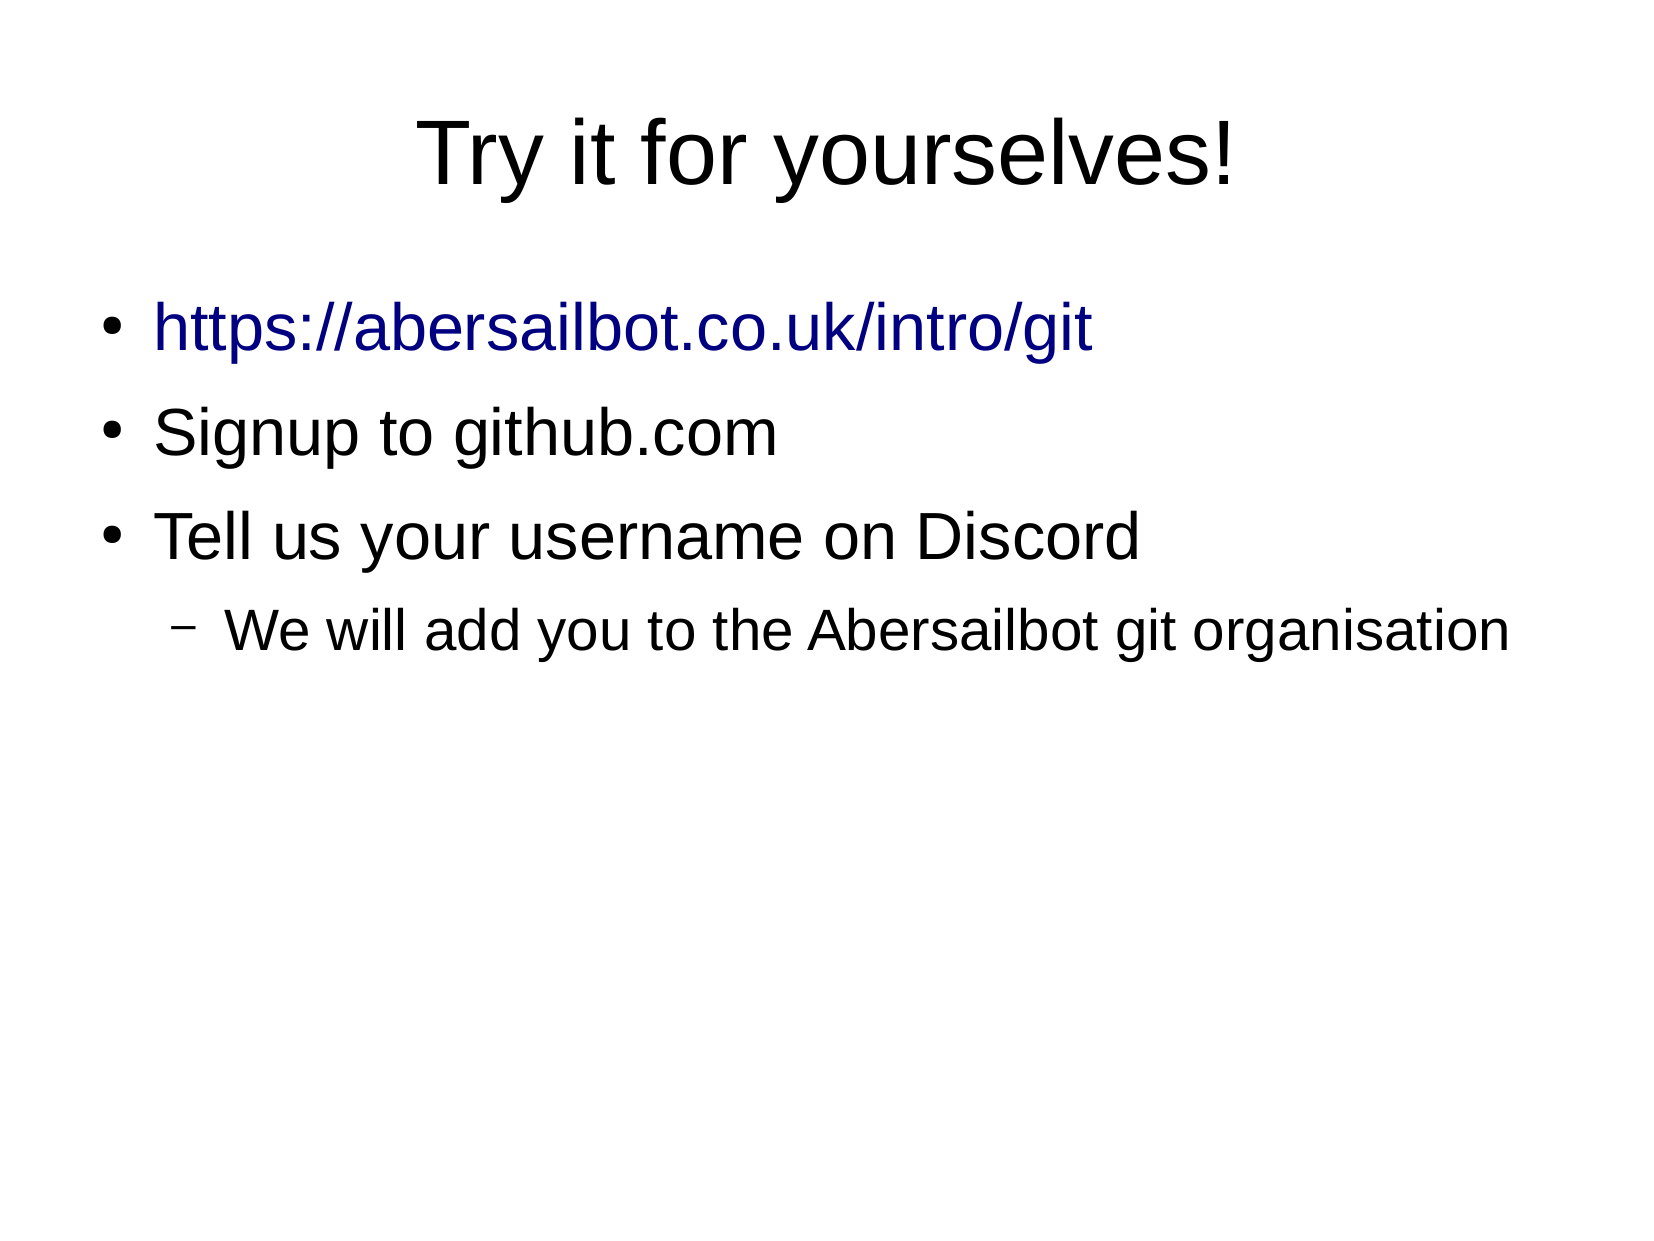

# Try it for yourselves!
https://abersailbot.co.uk/intro/git
Signup to github.com
Tell us your username on Discord
We will add you to the Abersailbot git organisation